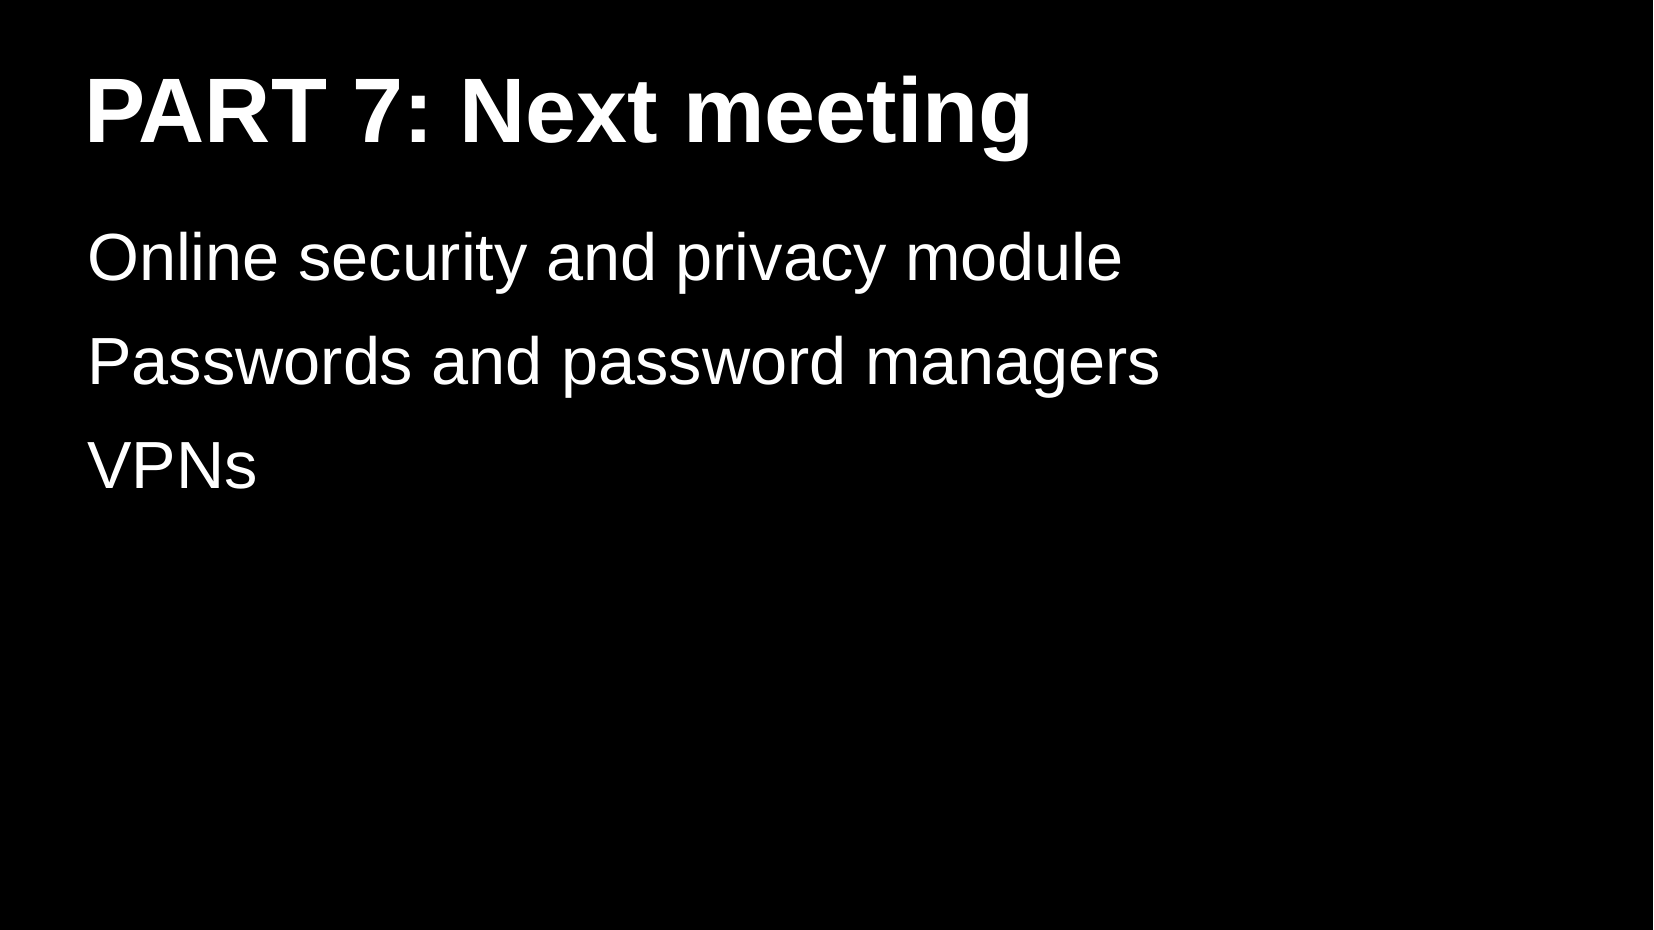

# PART 7: Next meeting
Online security and privacy module
Passwords and password managers
VPNs